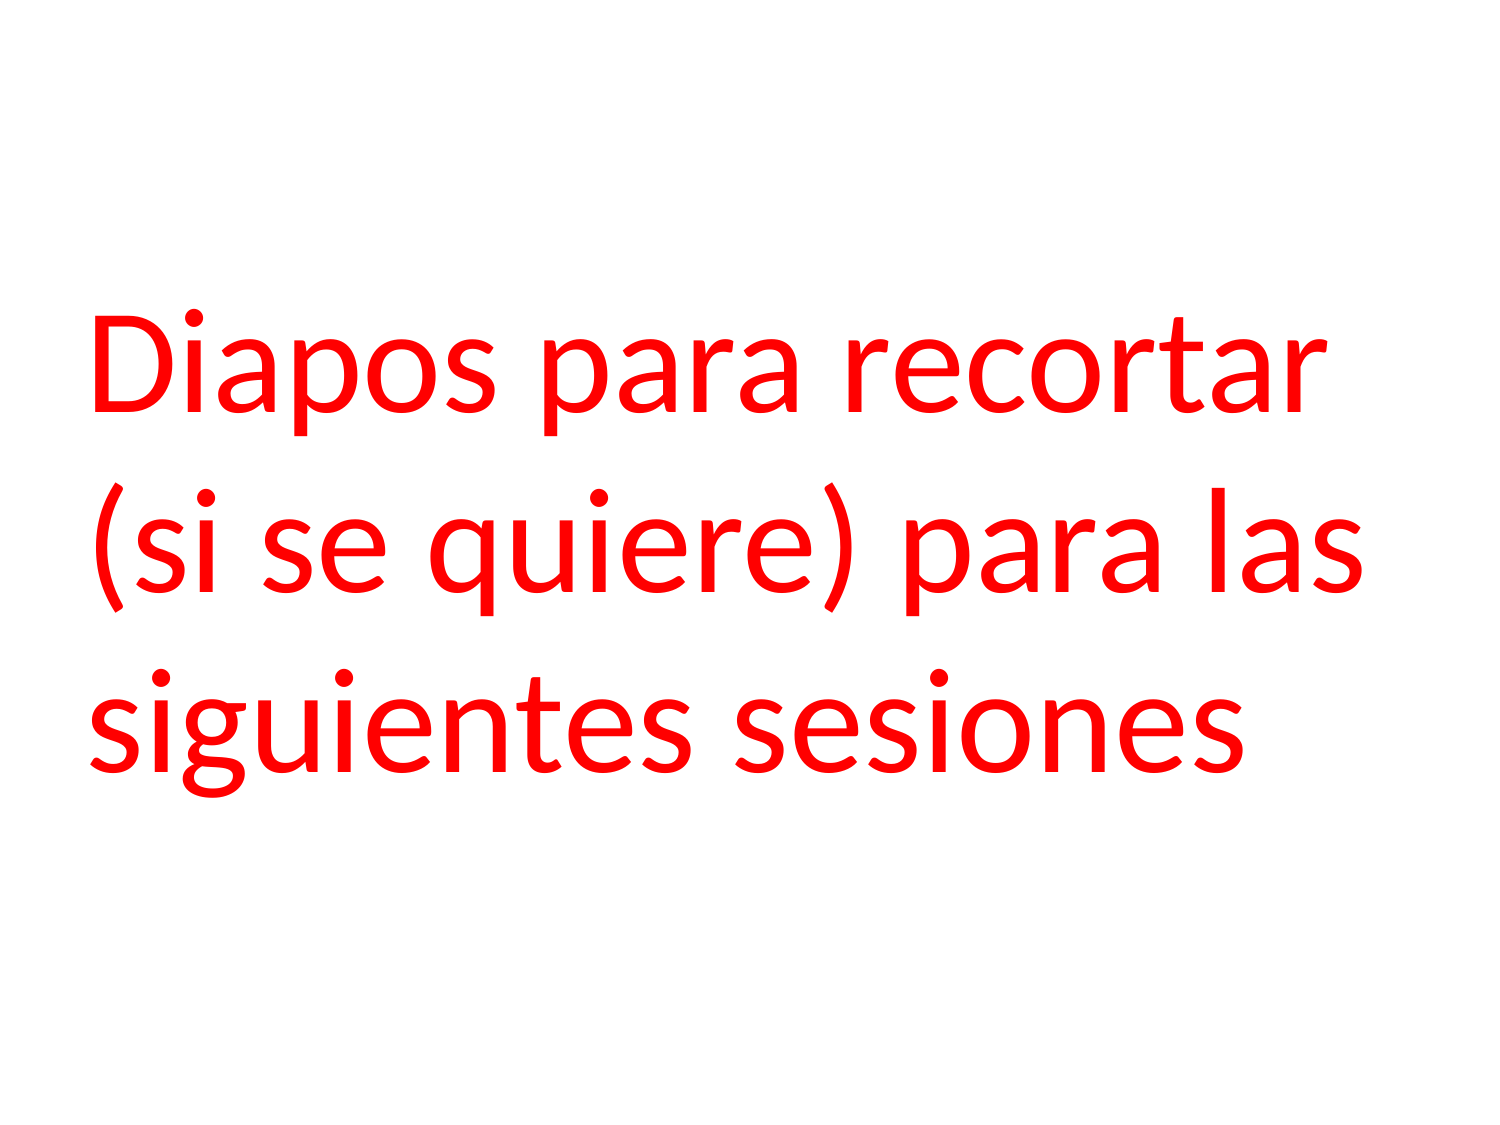

Diapos para recortar (si se quiere) para las siguientes sesiones